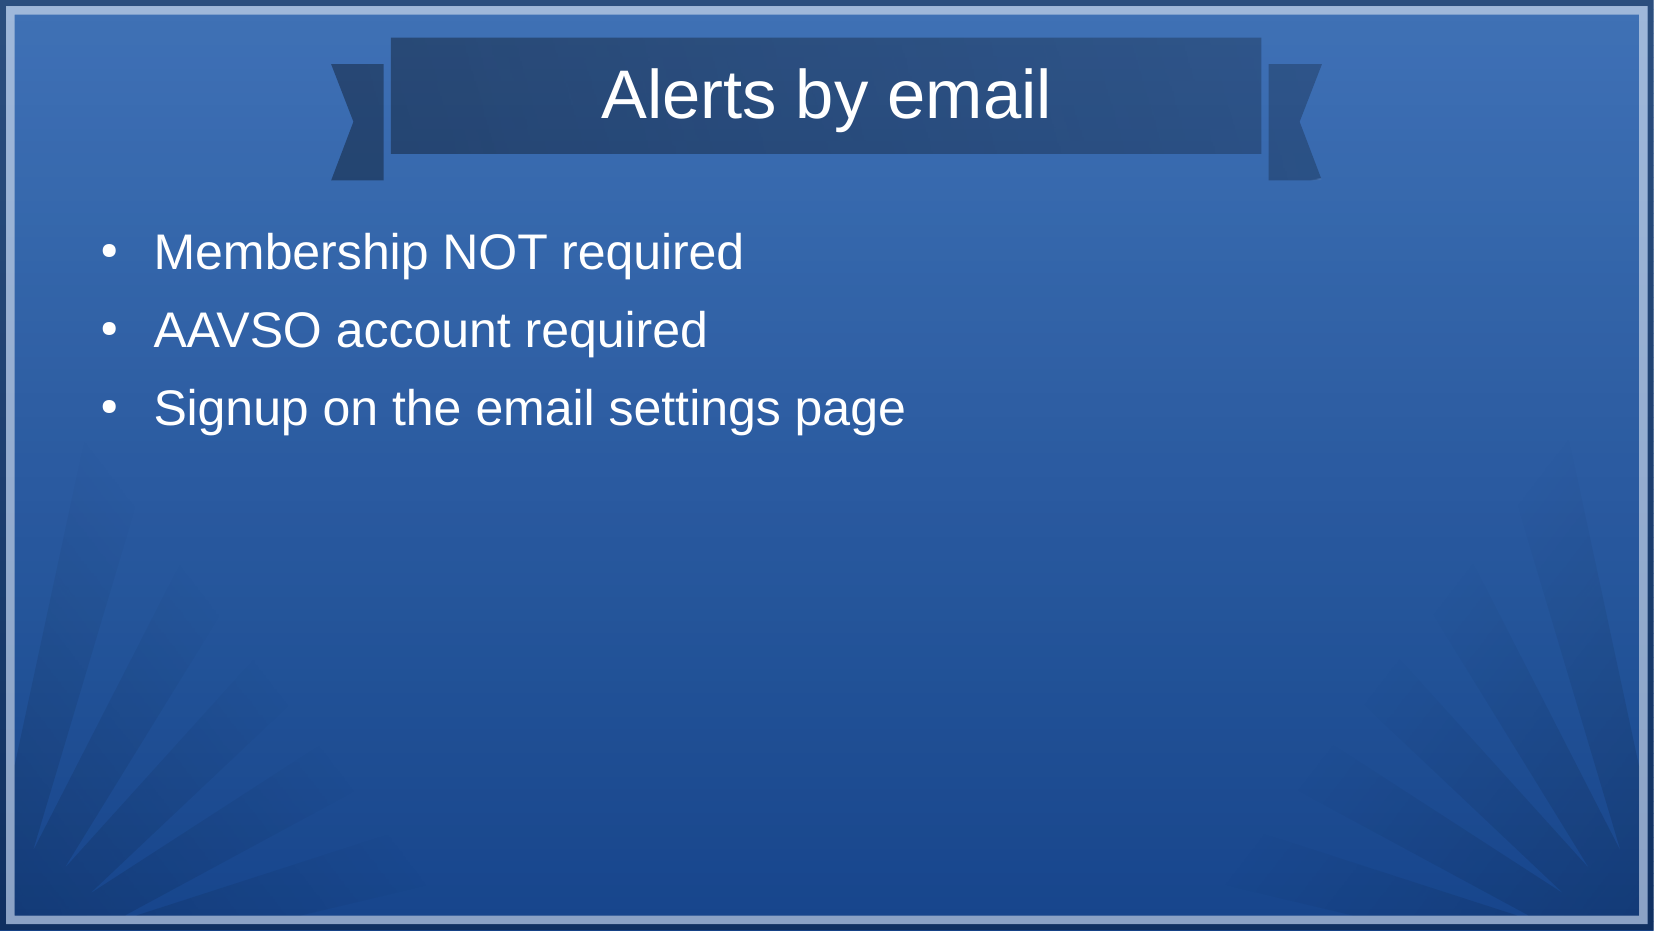

# Alerts by email
Membership NOT required
AAVSO account required
Signup on the email settings page